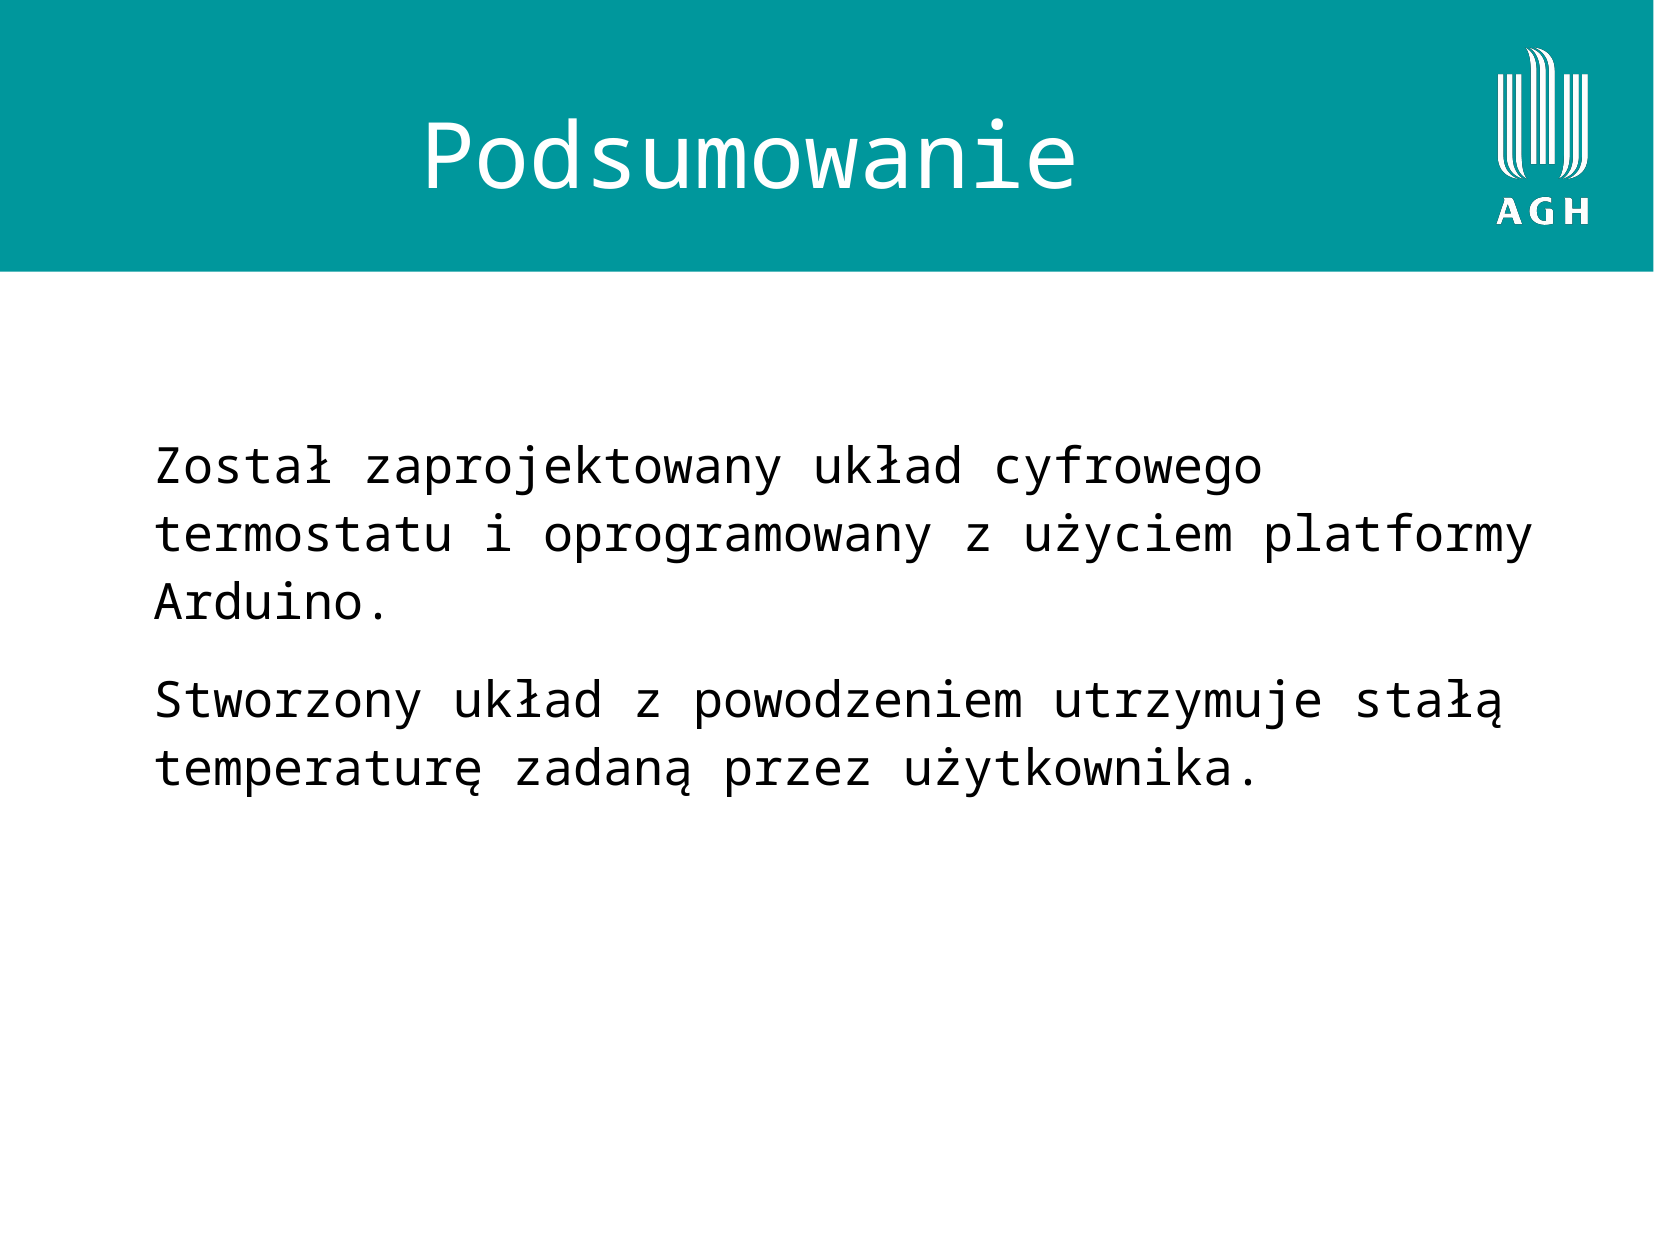

# Podsumowanie
Został zaprojektowany układ cyfrowego termostatu i oprogramowany z użyciem platformy Arduino.
Stworzony układ z powodzeniem utrzymuje stałą temperaturę zadaną przez użytkownika.